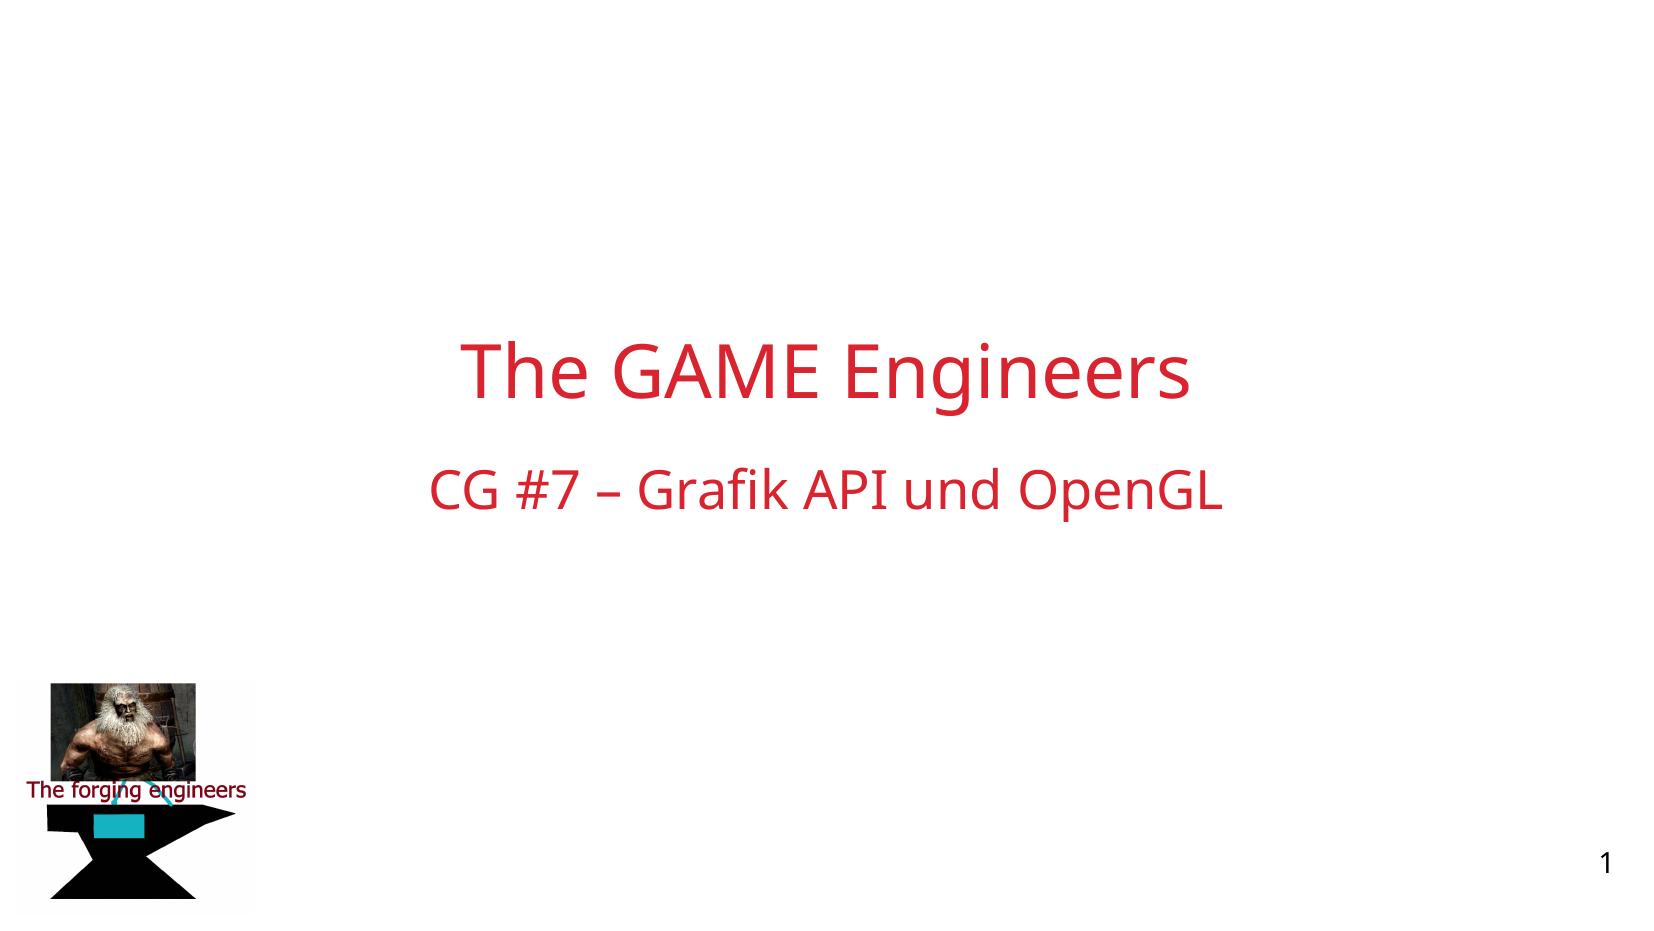

The GAME Engineers
CG #7 – Grafik API und OpenGL